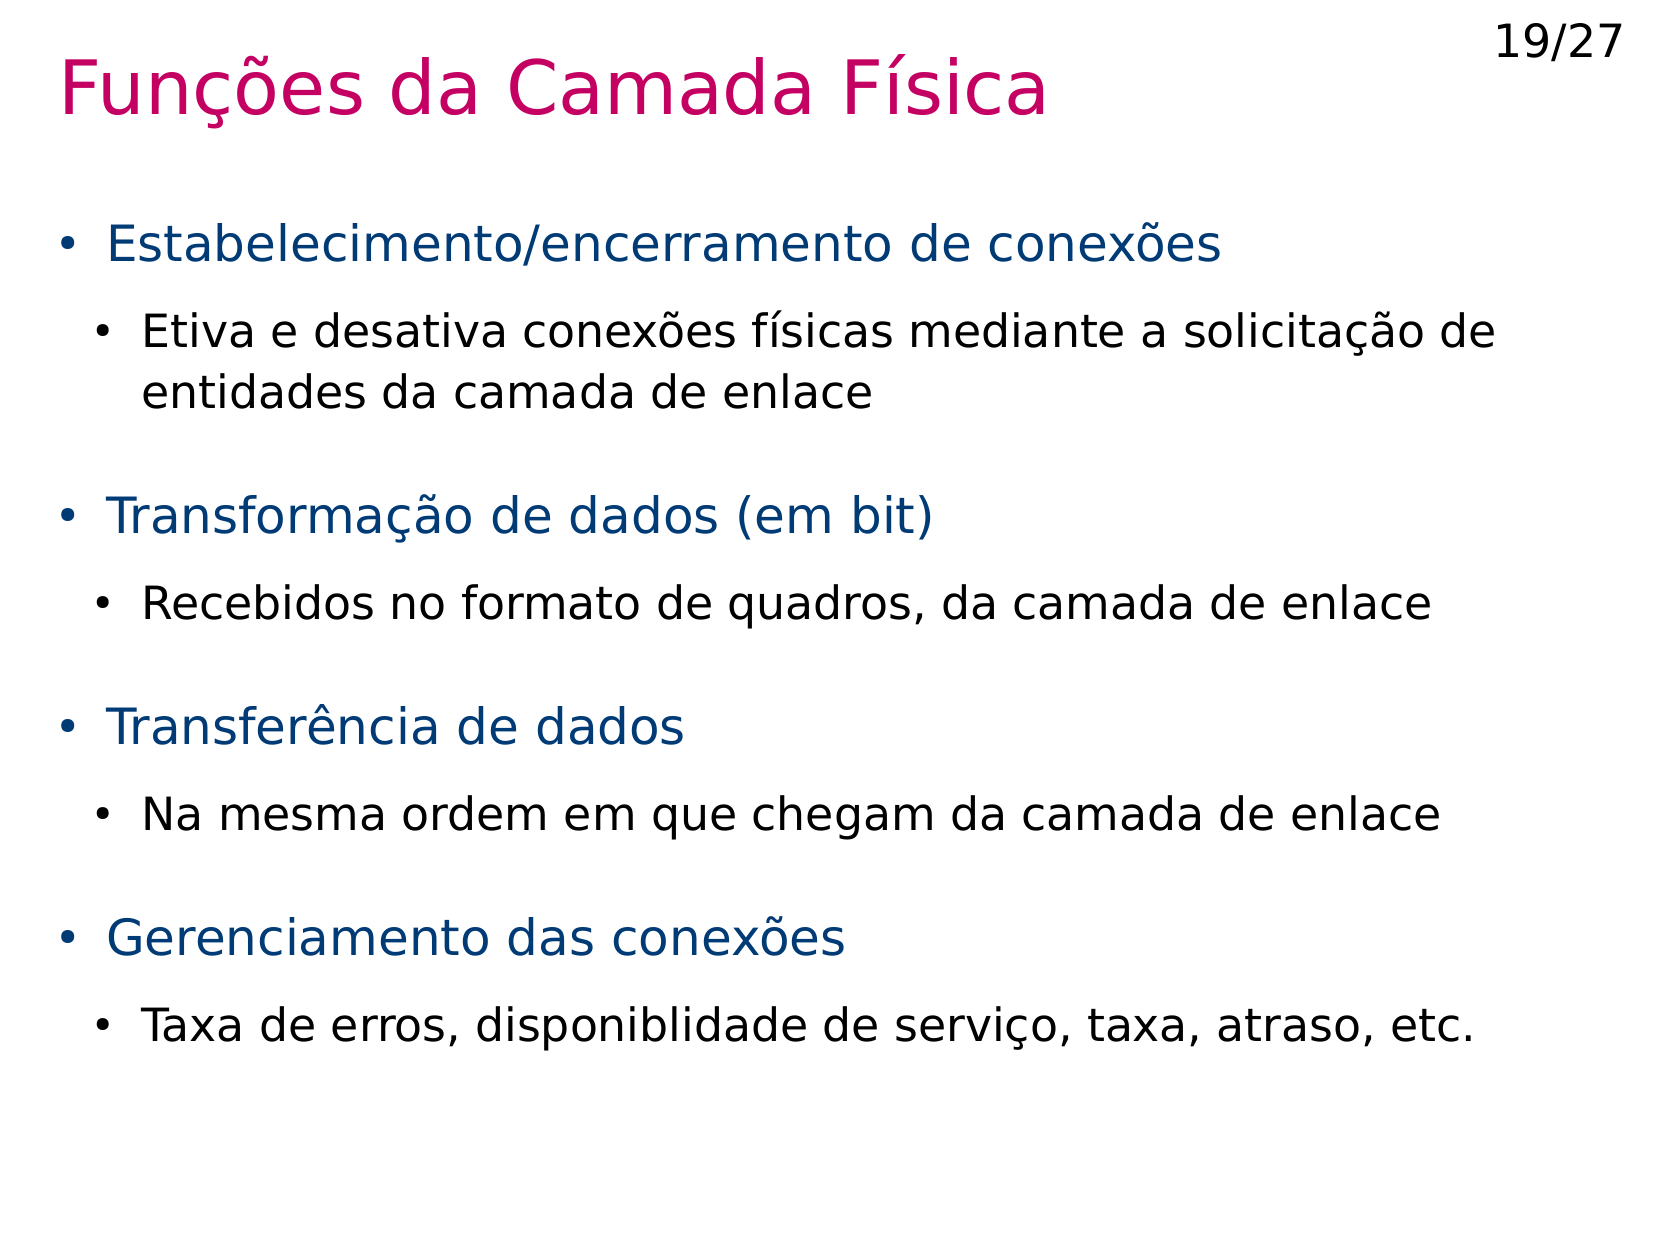

19
# Funções da Camada Física
Estabelecimento/encerramento de conexões
Etiva e desativa conexões físicas mediante a solicitação de entidades da camada de enlace
Transformação de dados (em bit)
Recebidos no formato de quadros, da camada de enlace
Transferência de dados
Na mesma ordem em que chegam da camada de enlace
Gerenciamento das conexões
Taxa de erros, disponiblidade de serviço, taxa, atraso, etc.